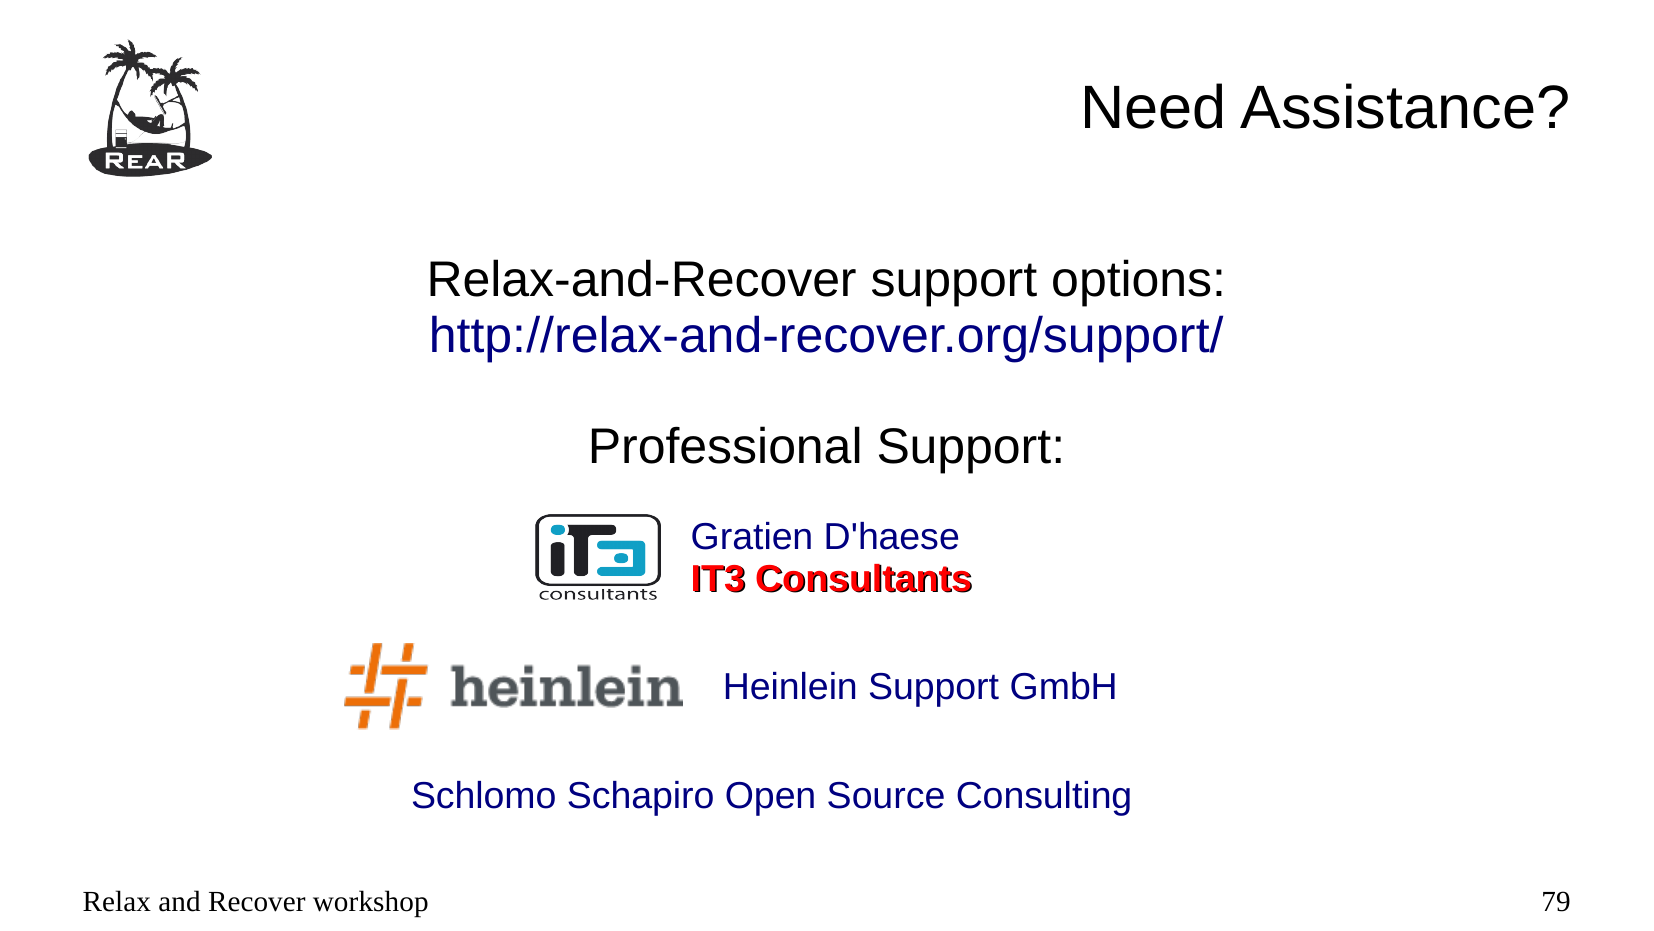

# Need Assistance?
Relax-and-Recover support options:
http://relax-and-recover.org/support/
Professional Support:
Gratien D'haese
IT3 Consultants
Heinlein Support GmbH
Schlomo Schapiro Open Source Consulting
Relax and Recover workshop
79